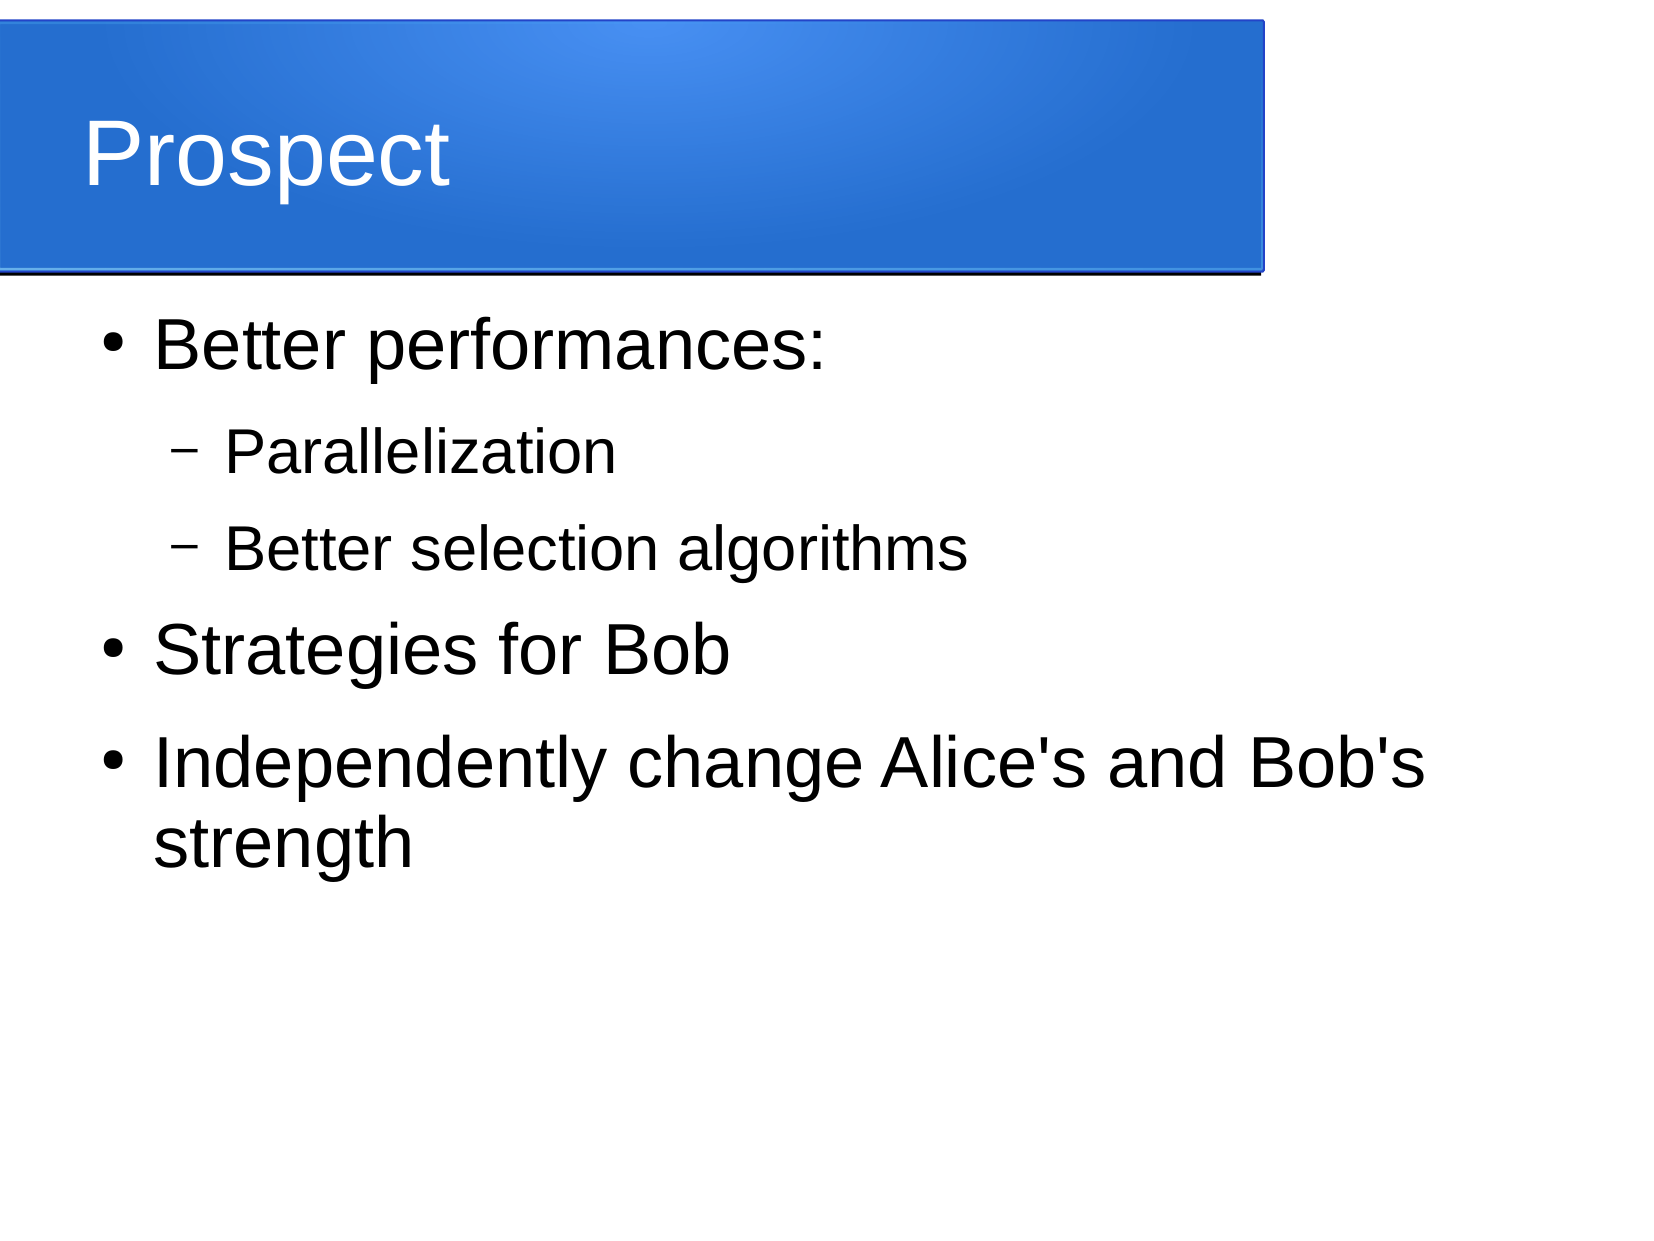

# Prospect
Better performances:
Parallelization
Better selection algorithms
Strategies for Bob
Independently change Alice's and Bob's strength